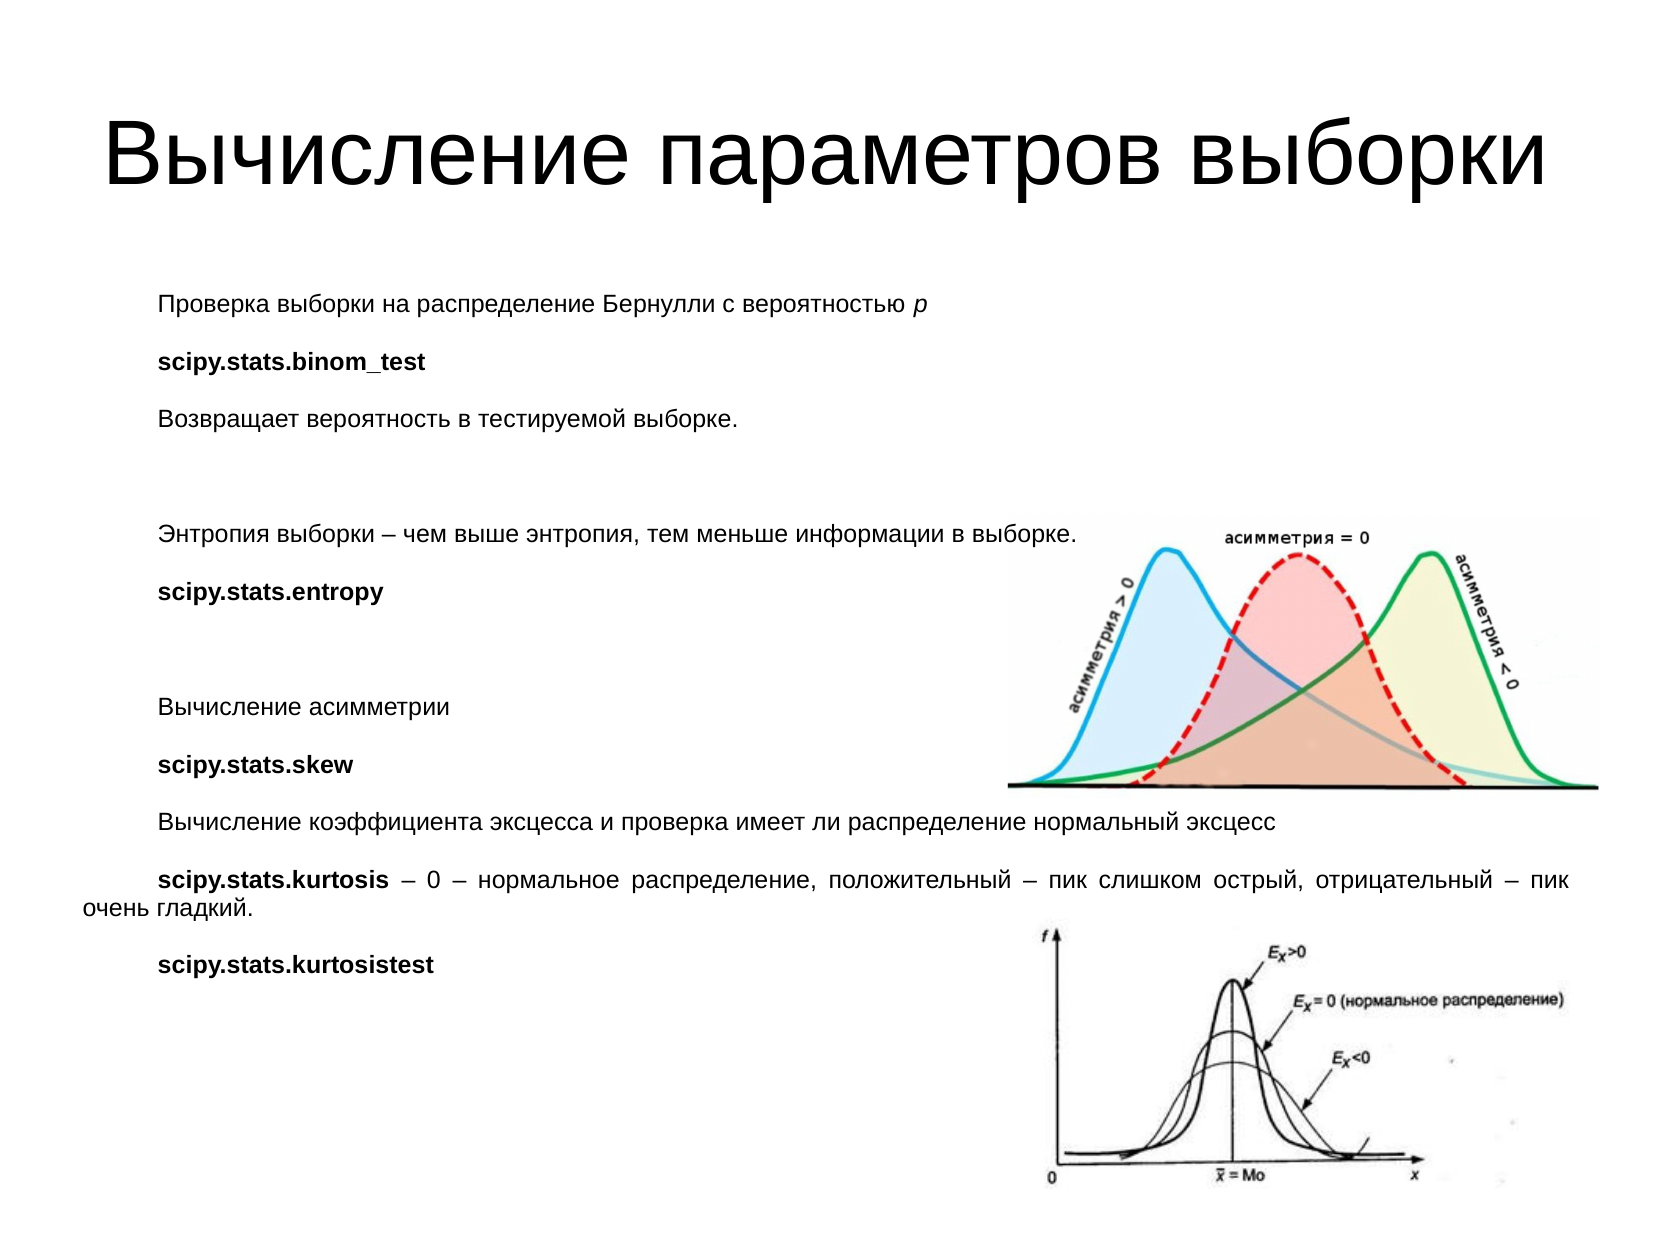

# Вычисление параметров выборки
Проверка выборки на распределение Бернулли с вероятностью р
scipy.stats.binom_test
Возвращает вероятность в тестируемой выборке.
Энтропия выборки – чем выше энтропия, тем меньше информации в выборке.
scipy.stats.entropy
Вычисление асимметрии
scipy.stats.skew
Вычисление коэффициента эксцесса и проверка имеет ли распределение нормальный эксцесс
scipy.stats.kurtosis – 0 – нормальное распределение, положительный – пик слишком острый, отрицательный – пик очень гладкий.
scipy.stats.kurtosistest